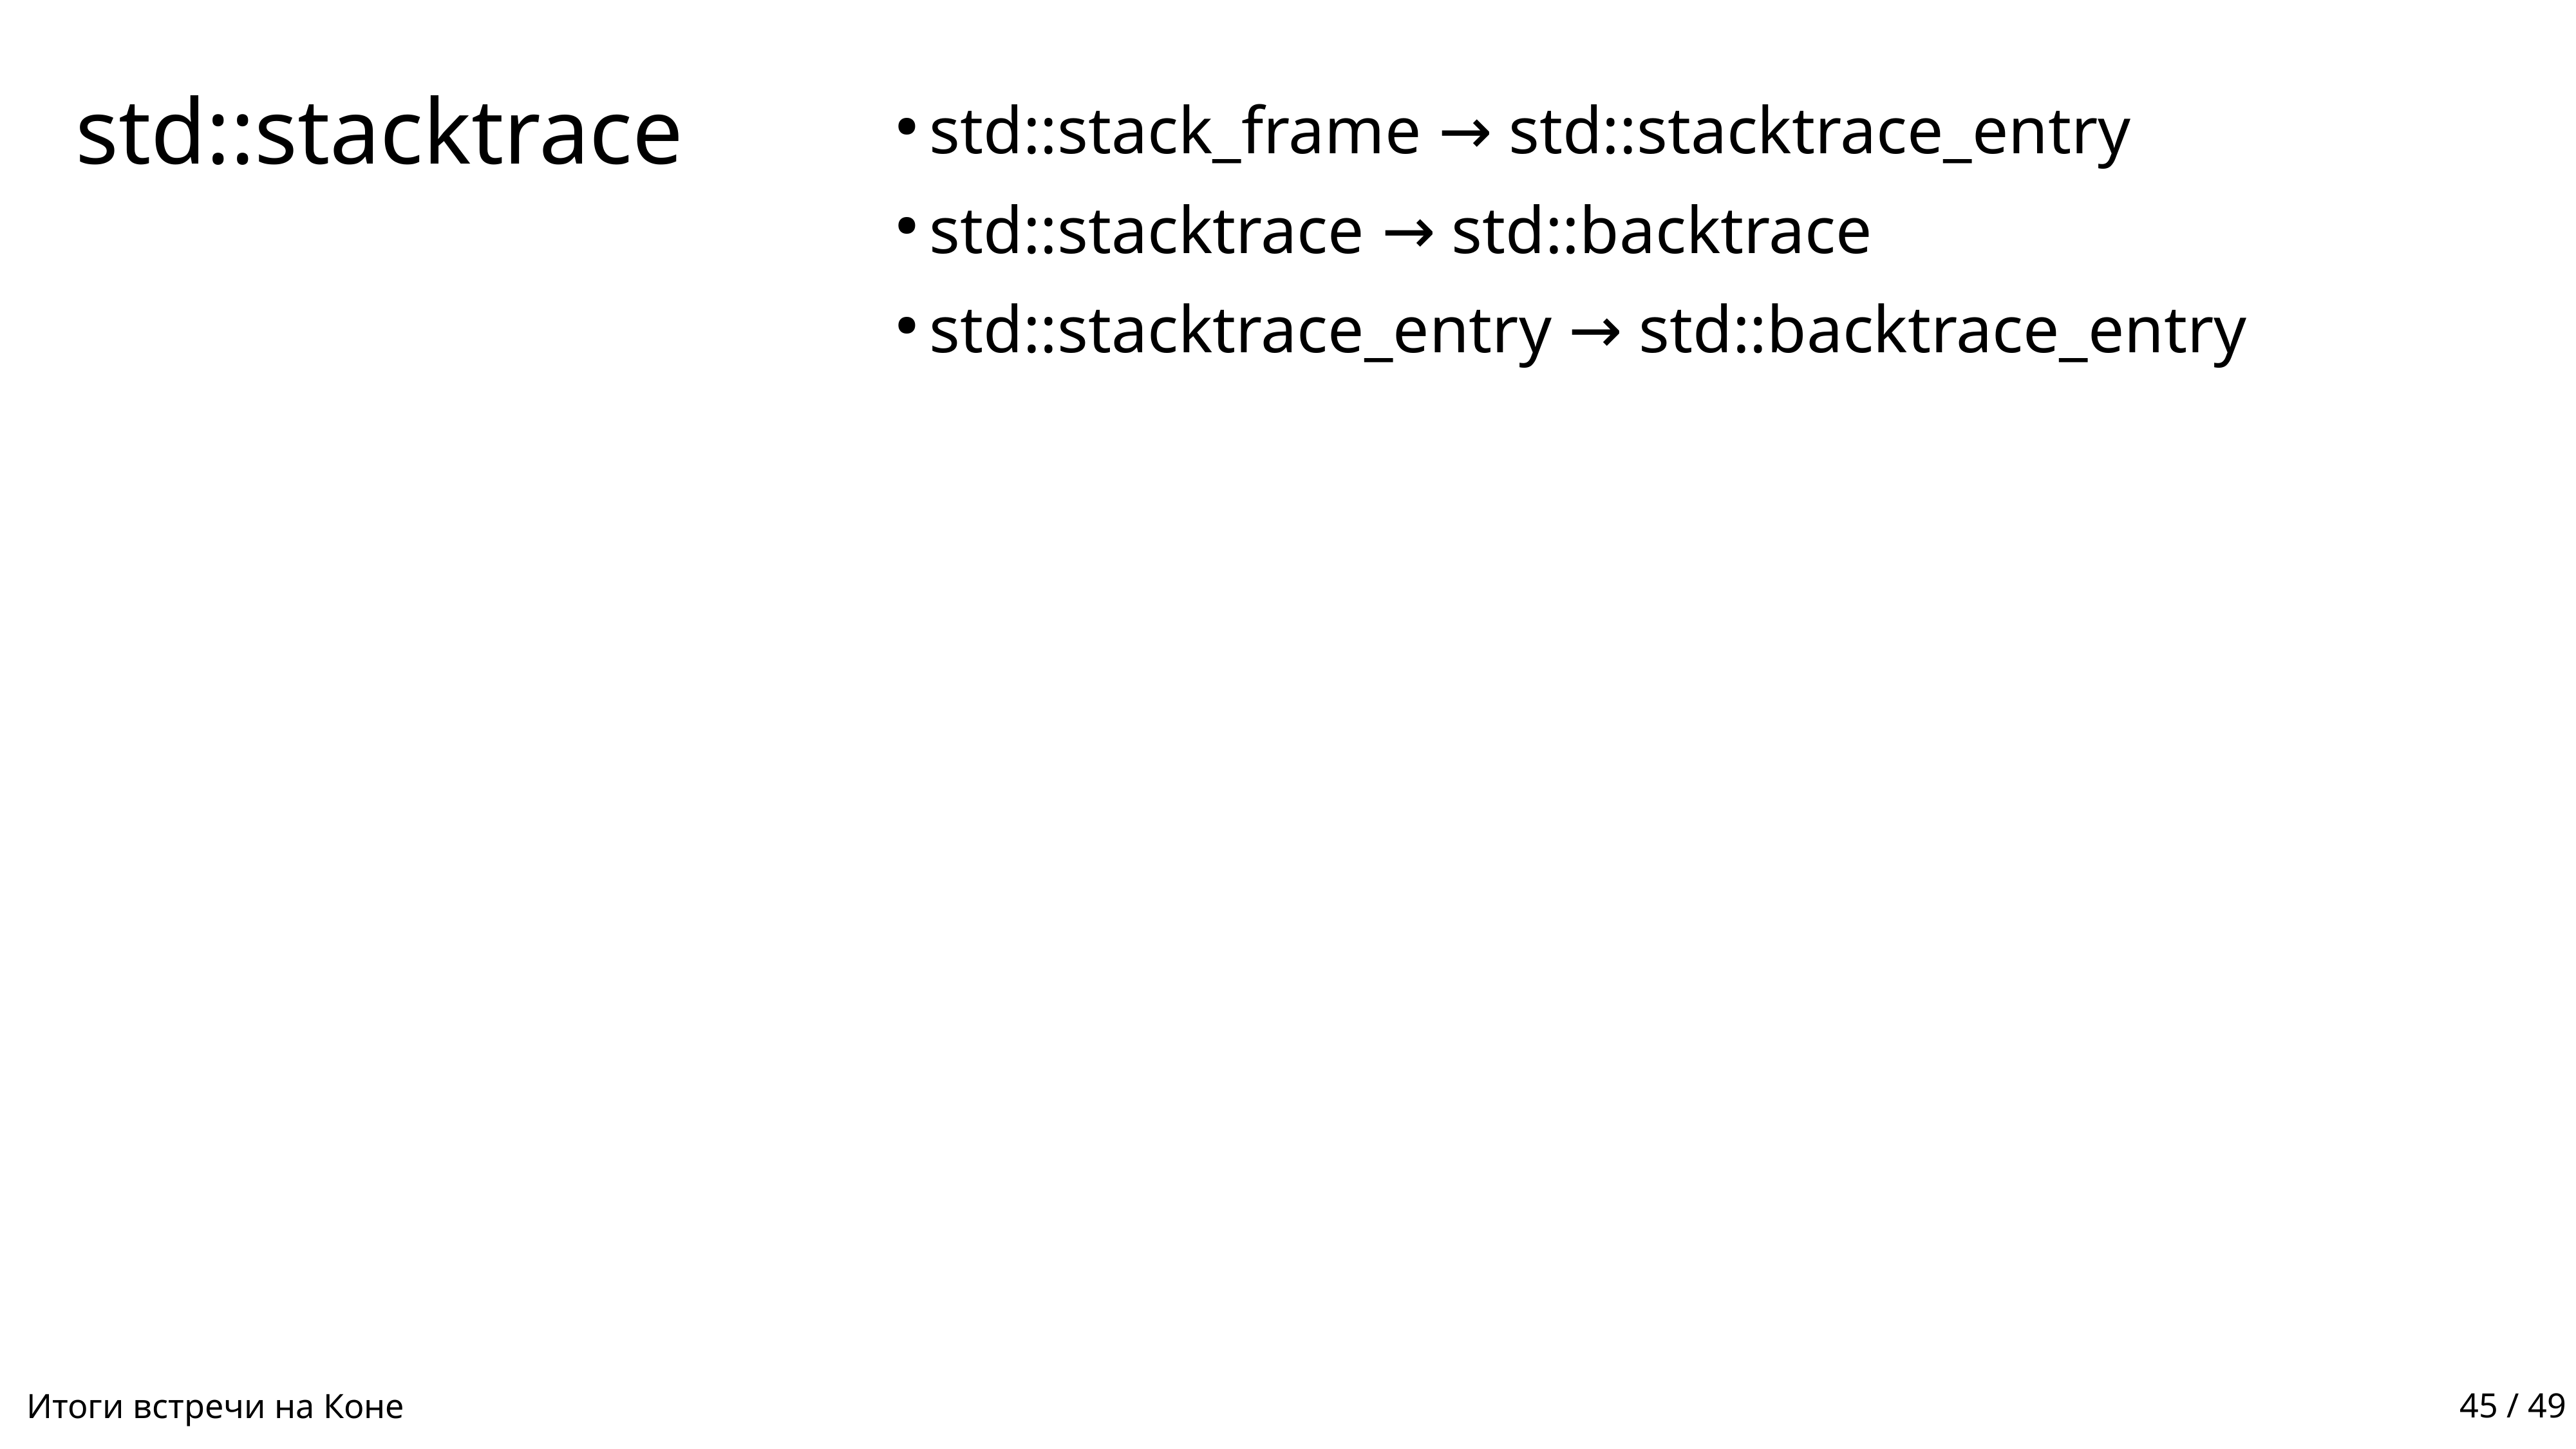

# std::stacktrace
std::stack_frame → std::stacktrace_entry
std::stacktrace → std::backtrace
std::stacktrace_entry → std::backtrace_entry
Итоги встречи на Коне